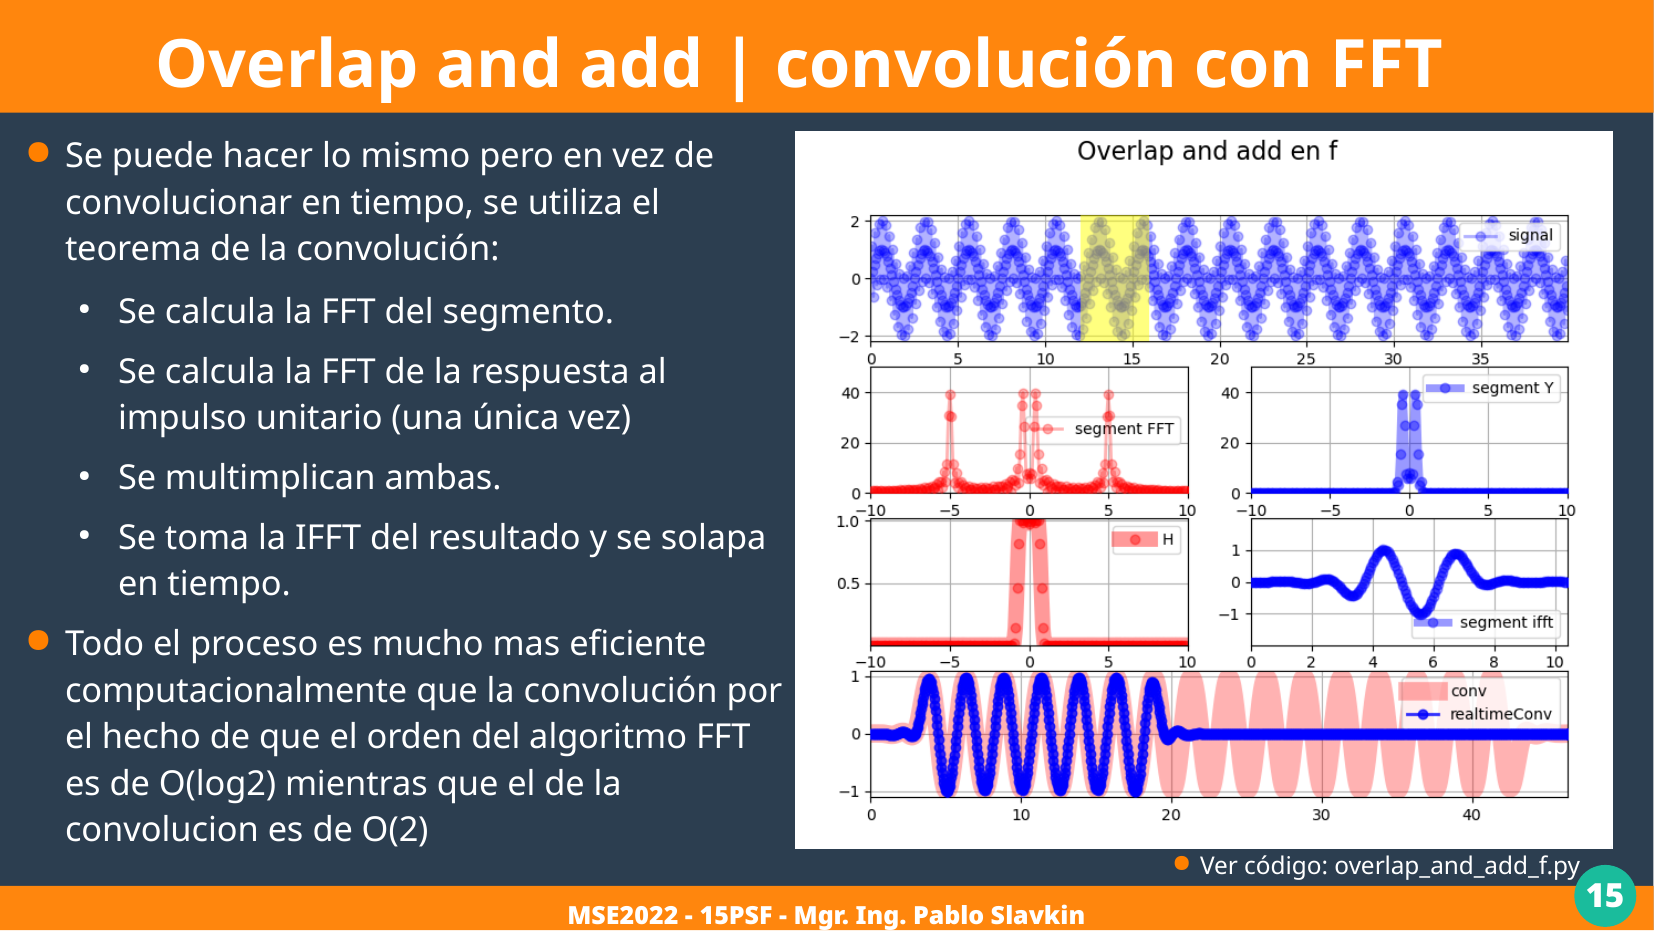

# Overlap and add | convolución con FFT
Se puede hacer lo mismo pero en vez de convolucionar en tiempo, se utiliza el teorema de la convolución:
Se calcula la FFT del segmento.
Se calcula la FFT de la respuesta al impulso unitario (una única vez)
Se multimplican ambas.
Se toma la IFFT del resultado y se solapa en tiempo.
Todo el proceso es mucho mas eficiente computacionalmente que la convolución por el hecho de que el orden del algoritmo FFT es de O(log2) mientras que el de la convolucion es de O(2)
Ver código: overlap_and_add_f.py
MSE2022 - 15PSF - Mgr. Ing. Pablo Slavkin